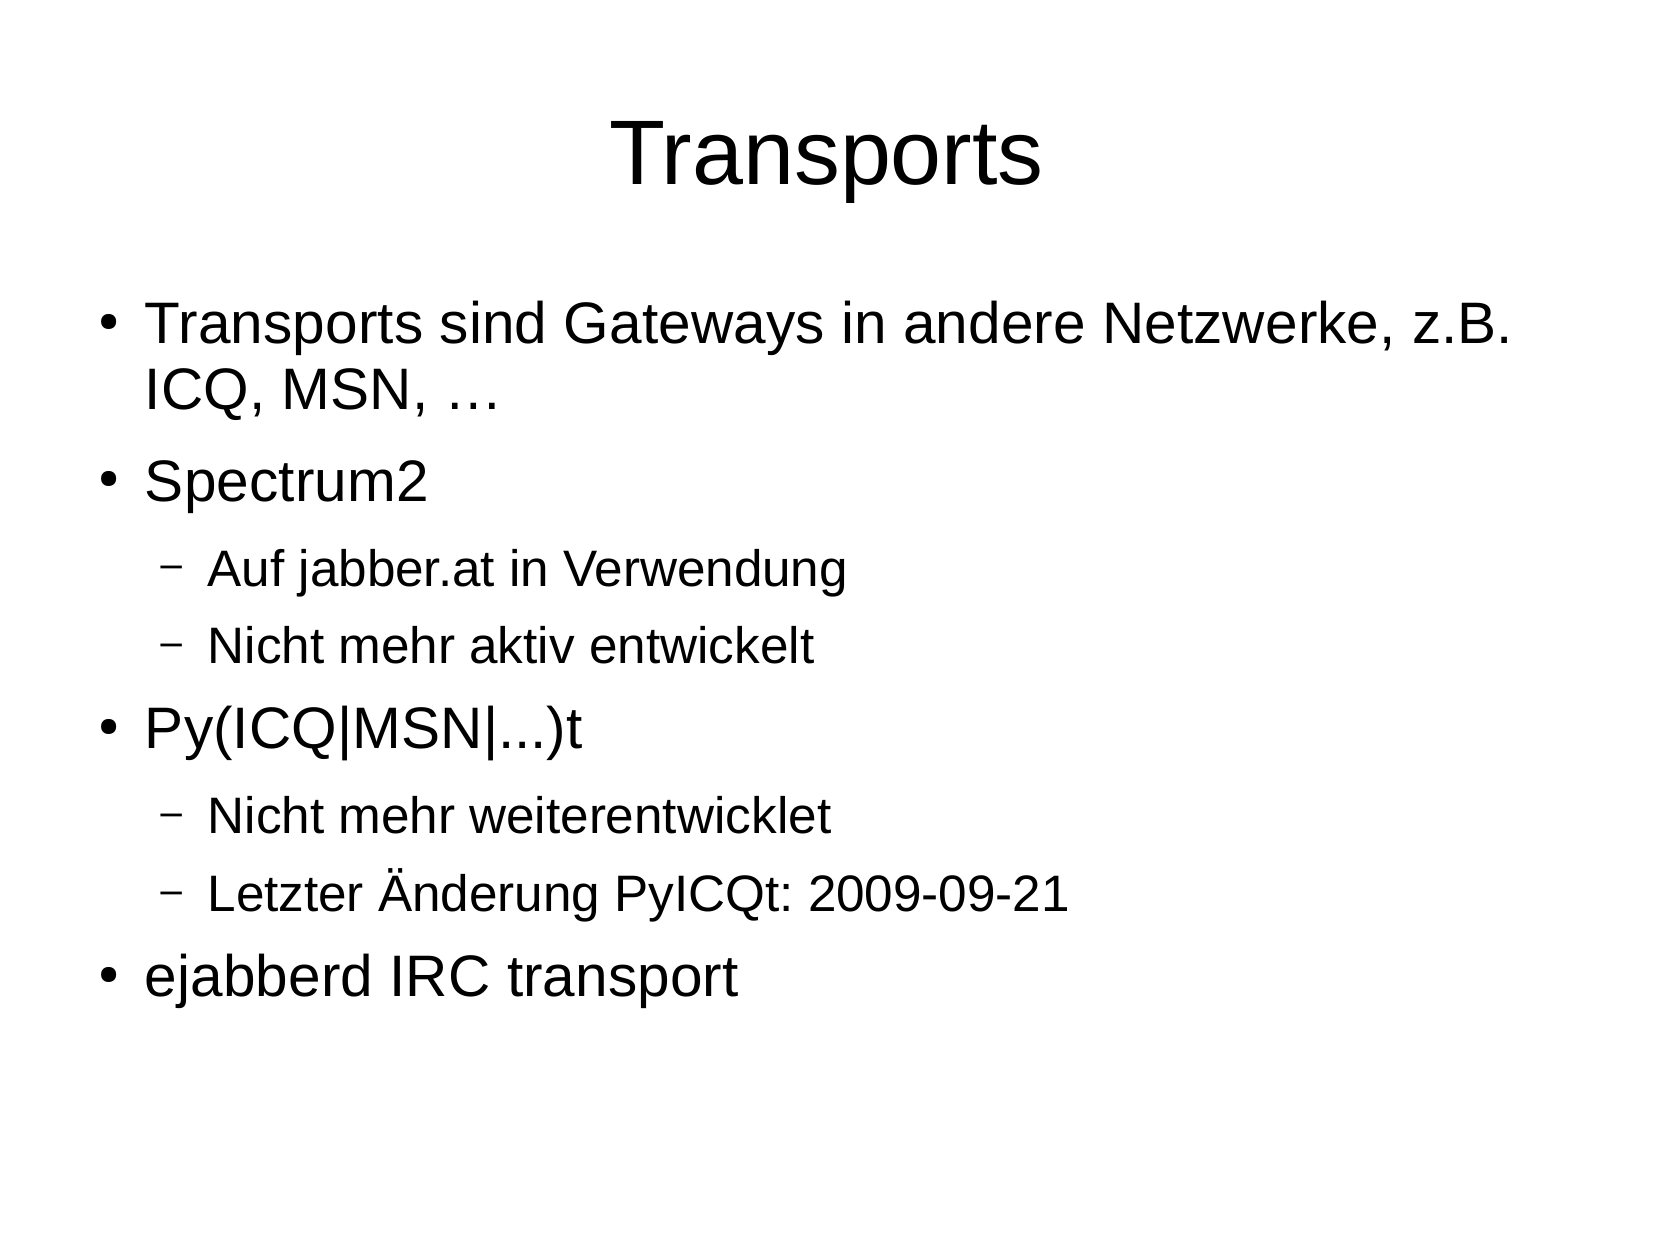

# Transports
Transports sind Gateways in andere Netzwerke, z.B. ICQ, MSN, …
Spectrum2
Auf jabber.at in Verwendung
Nicht mehr aktiv entwickelt
Py(ICQ|MSN|...)t
Nicht mehr weiterentwicklet
Letzter Änderung PyICQt: 2009-09-21
ejabberd IRC transport